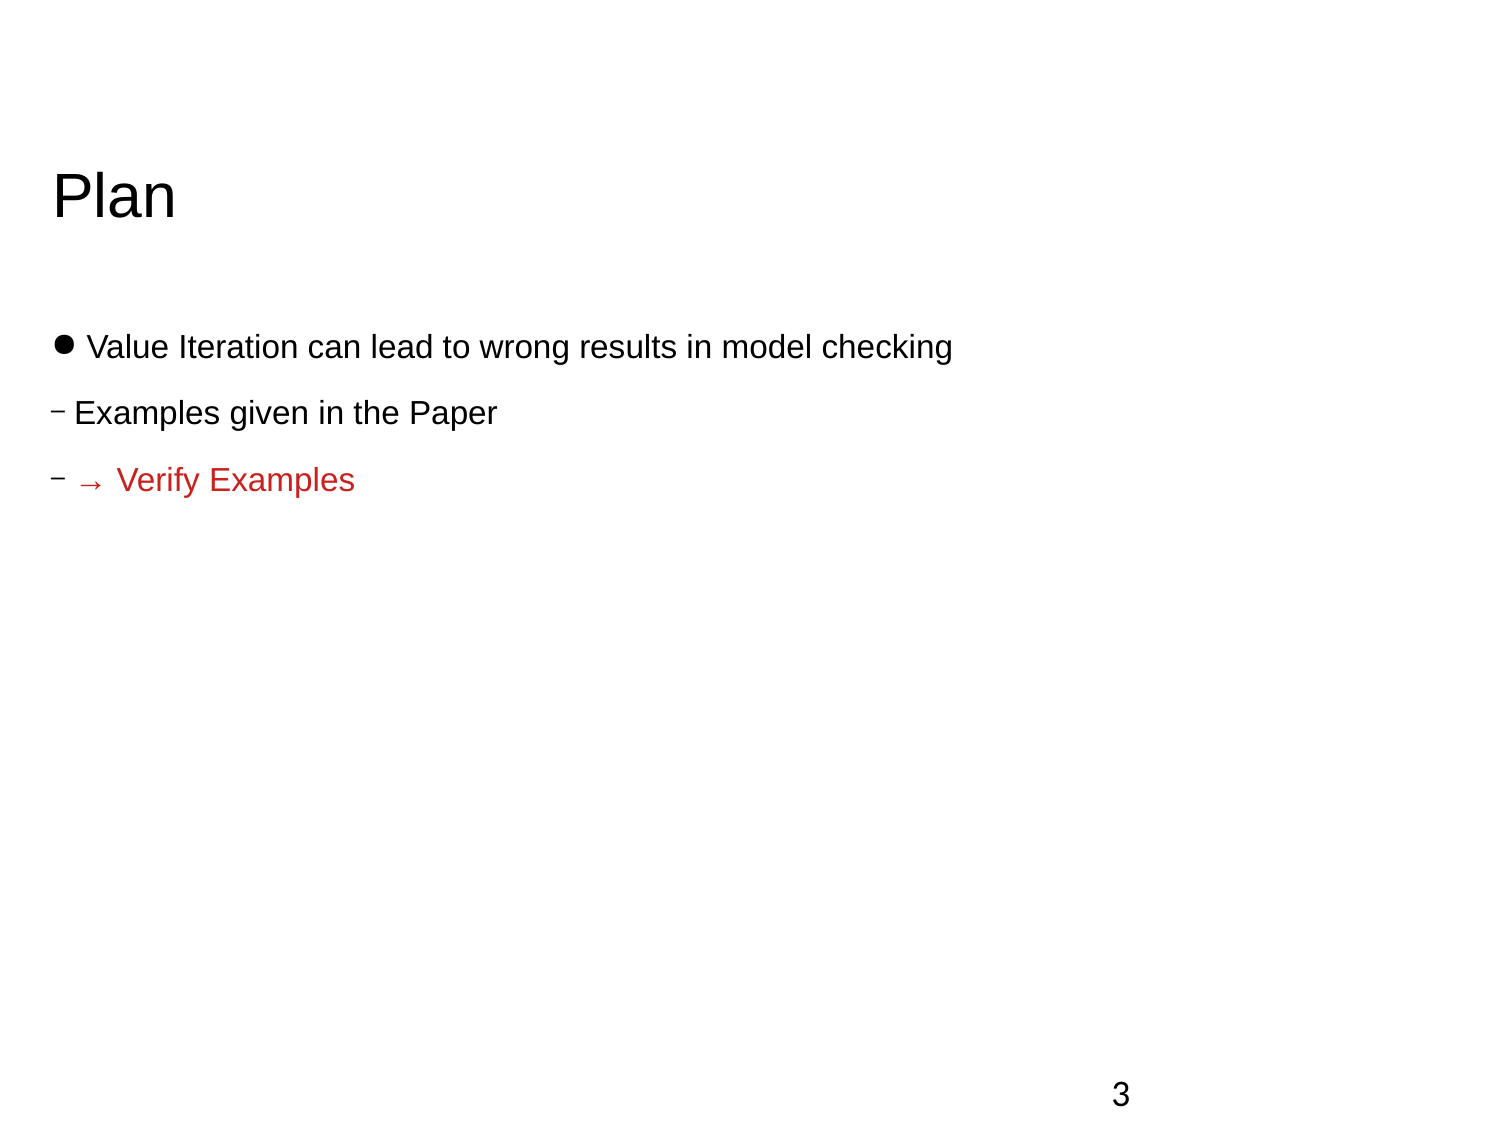

Plan
# Value Iteration can lead to wrong results in model checking
 Examples given in the Paper
 → Verify Examples